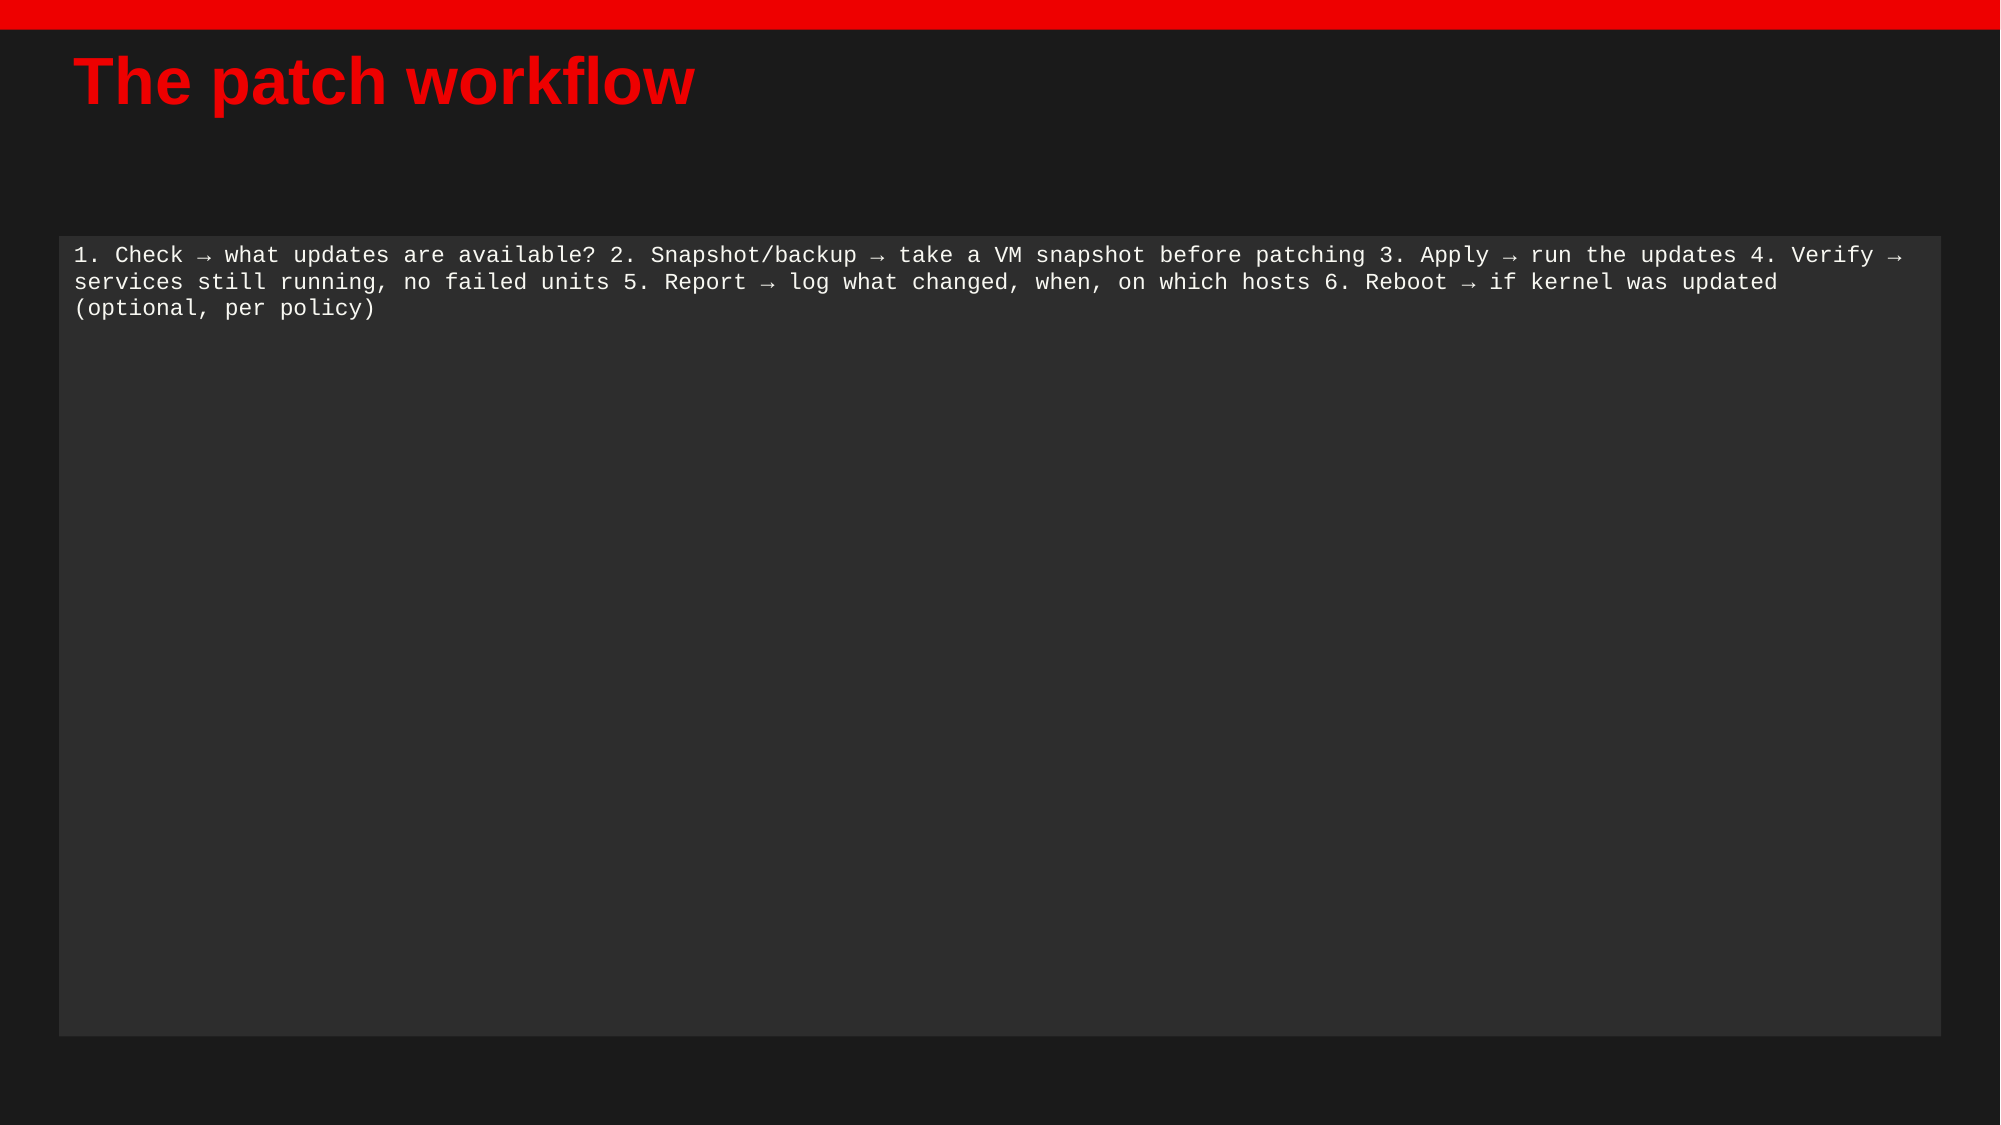

The patch workflow
1. Check → what updates are available? 2. Snapshot/backup → take a VM snapshot before patching 3. Apply → run the updates 4. Verify → services still running, no failed units 5. Report → log what changed, when, on which hosts 6. Reboot → if kernel was updated (optional, per policy)